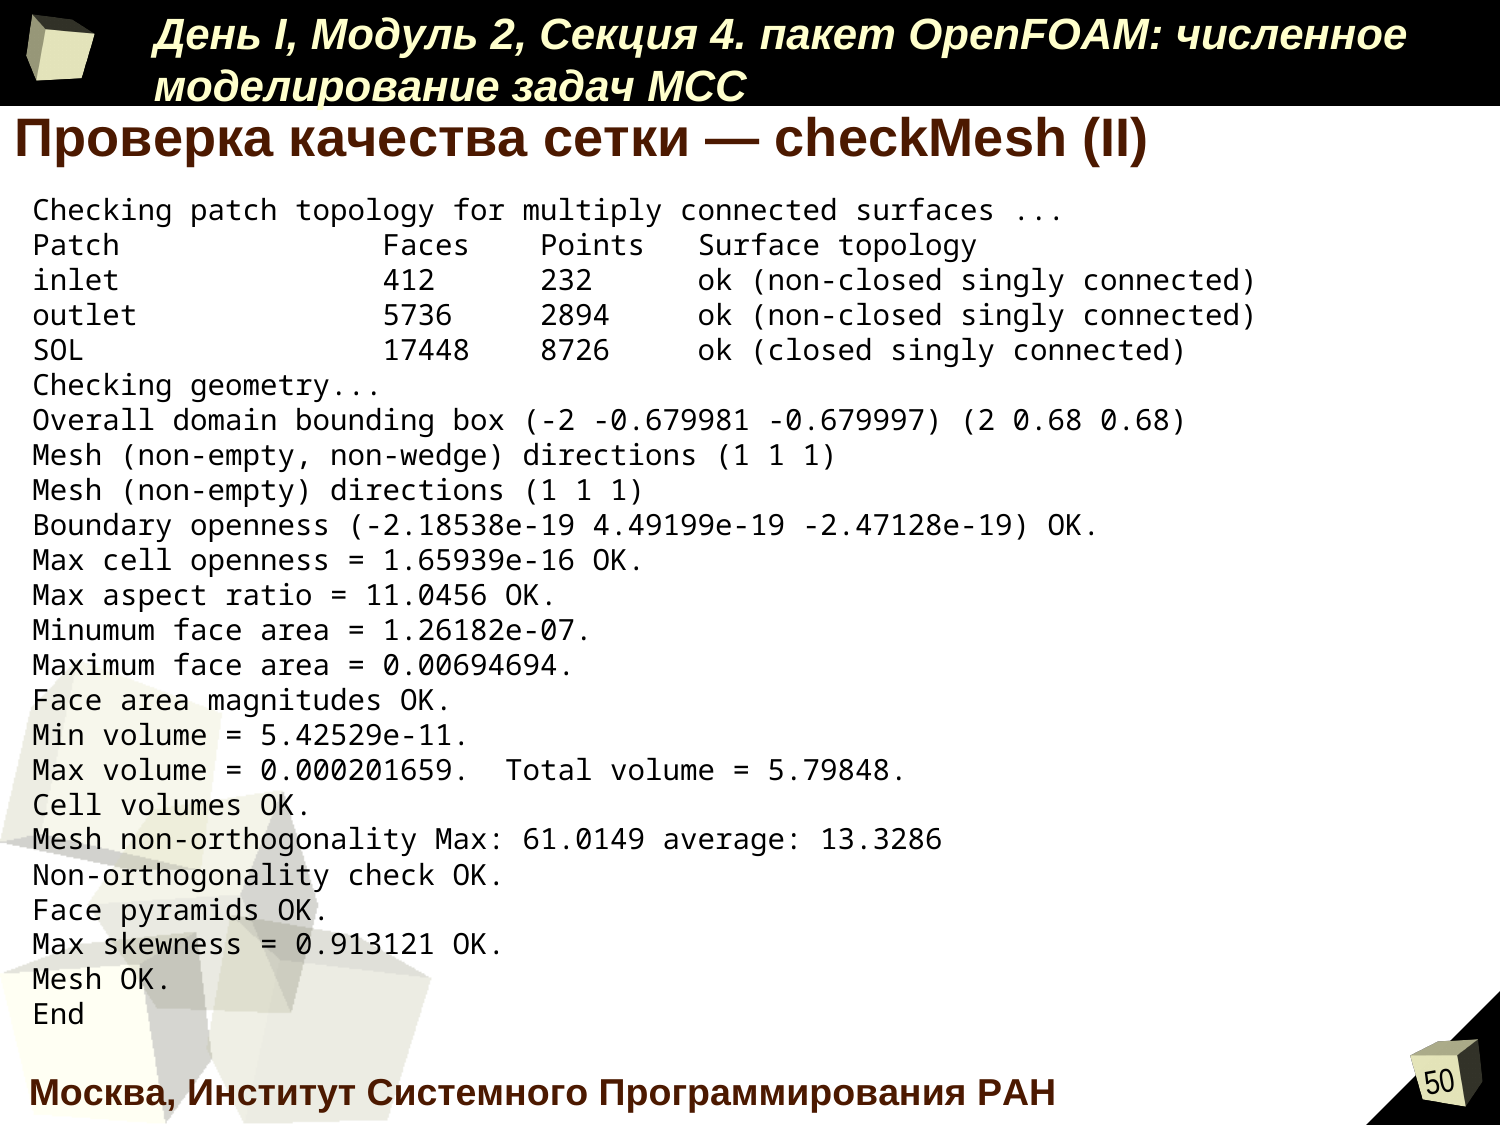

Проверка качества сетки — checkMesh (II)
Checking patch topology for multiply connected surfaces ...
Patch Faces Points Surface topology
inlet 412 232 ok (non-closed singly connected)
outlet 5736 2894 ok (non-closed singly connected)
SOL 17448 8726 ok (closed singly connected)
Checking geometry...
Overall domain bounding box (-2 -0.679981 -0.679997) (2 0.68 0.68)
Mesh (non-empty, non-wedge) directions (1 1 1)
Mesh (non-empty) directions (1 1 1)
Boundary openness (-2.18538e-19 4.49199e-19 -2.47128e-19) OK.
Max cell openness = 1.65939e-16 OK.
Max aspect ratio = 11.0456 OK.
Minumum face area = 1.26182e-07.
Maximum face area = 0.00694694.
Face area magnitudes OK.
Min volume = 5.42529e-11.
Max volume = 0.000201659. Total volume = 5.79848.
Cell volumes OK.
Mesh non-orthogonality Max: 61.0149 average: 13.3286
Non-orthogonality check OK.
Face pyramids OK.
Max skewness = 0.913121 OK.
Mesh OK.
End